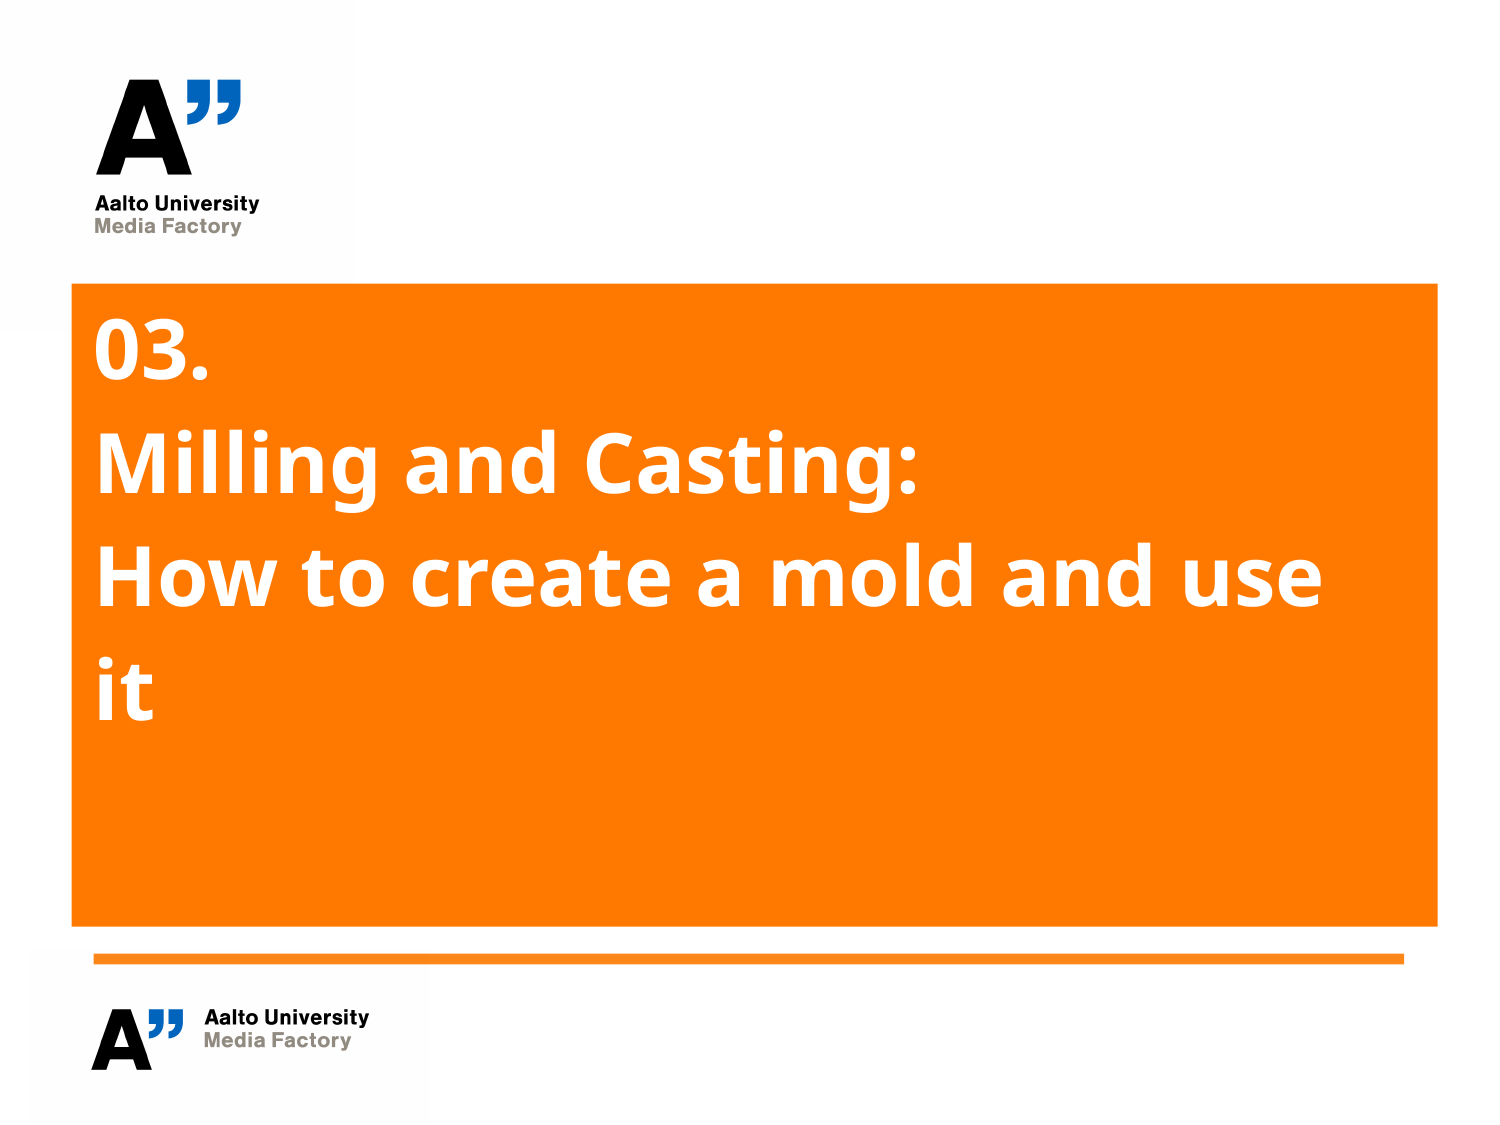

#
03.
Milling and Casting:
How to create a mold and use it